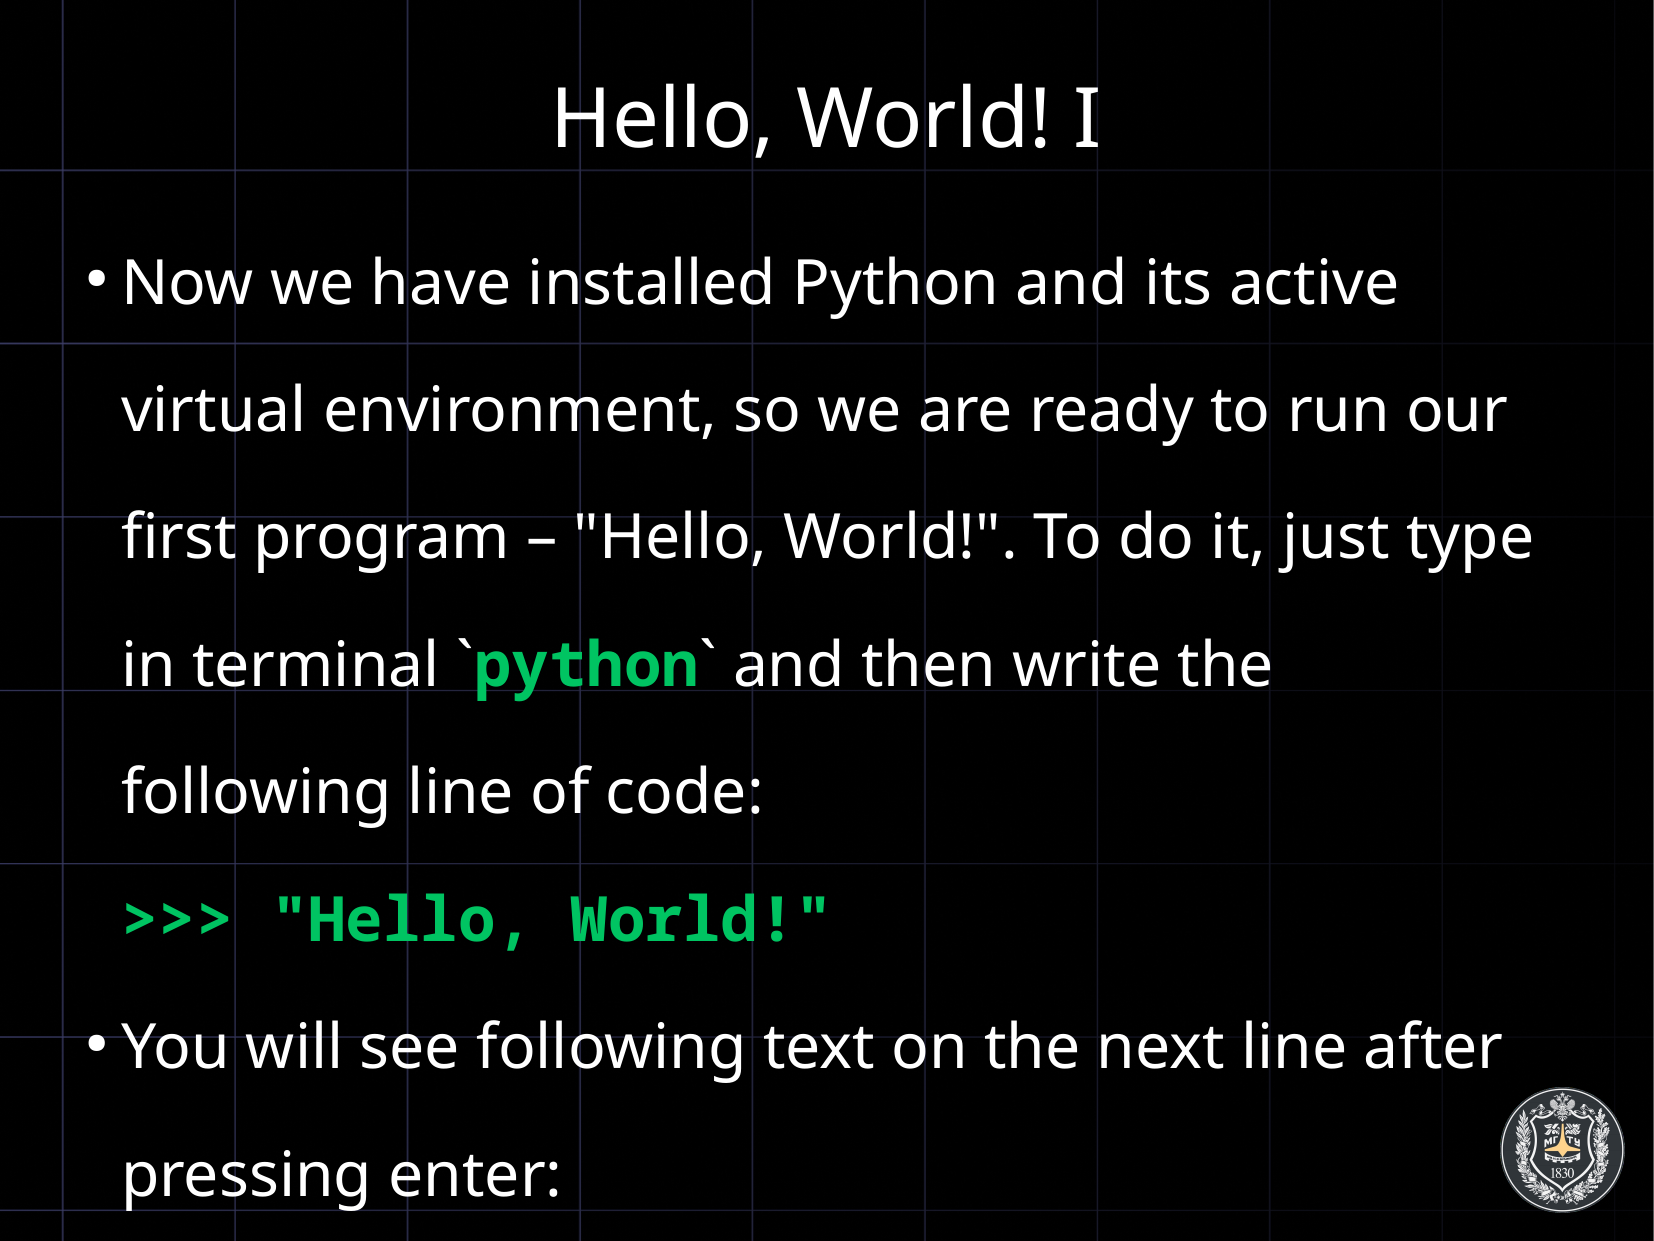

# Hello, World! I
Now we have installed Python and its active virtual environment, so we are ready to run our first program – "Hello, World!". To do it, just type in terminal `python` and then write the following line of code:
>>> "Hello, World!"
You will see following text on the next line after pressing enter:
‘Hello, World!’